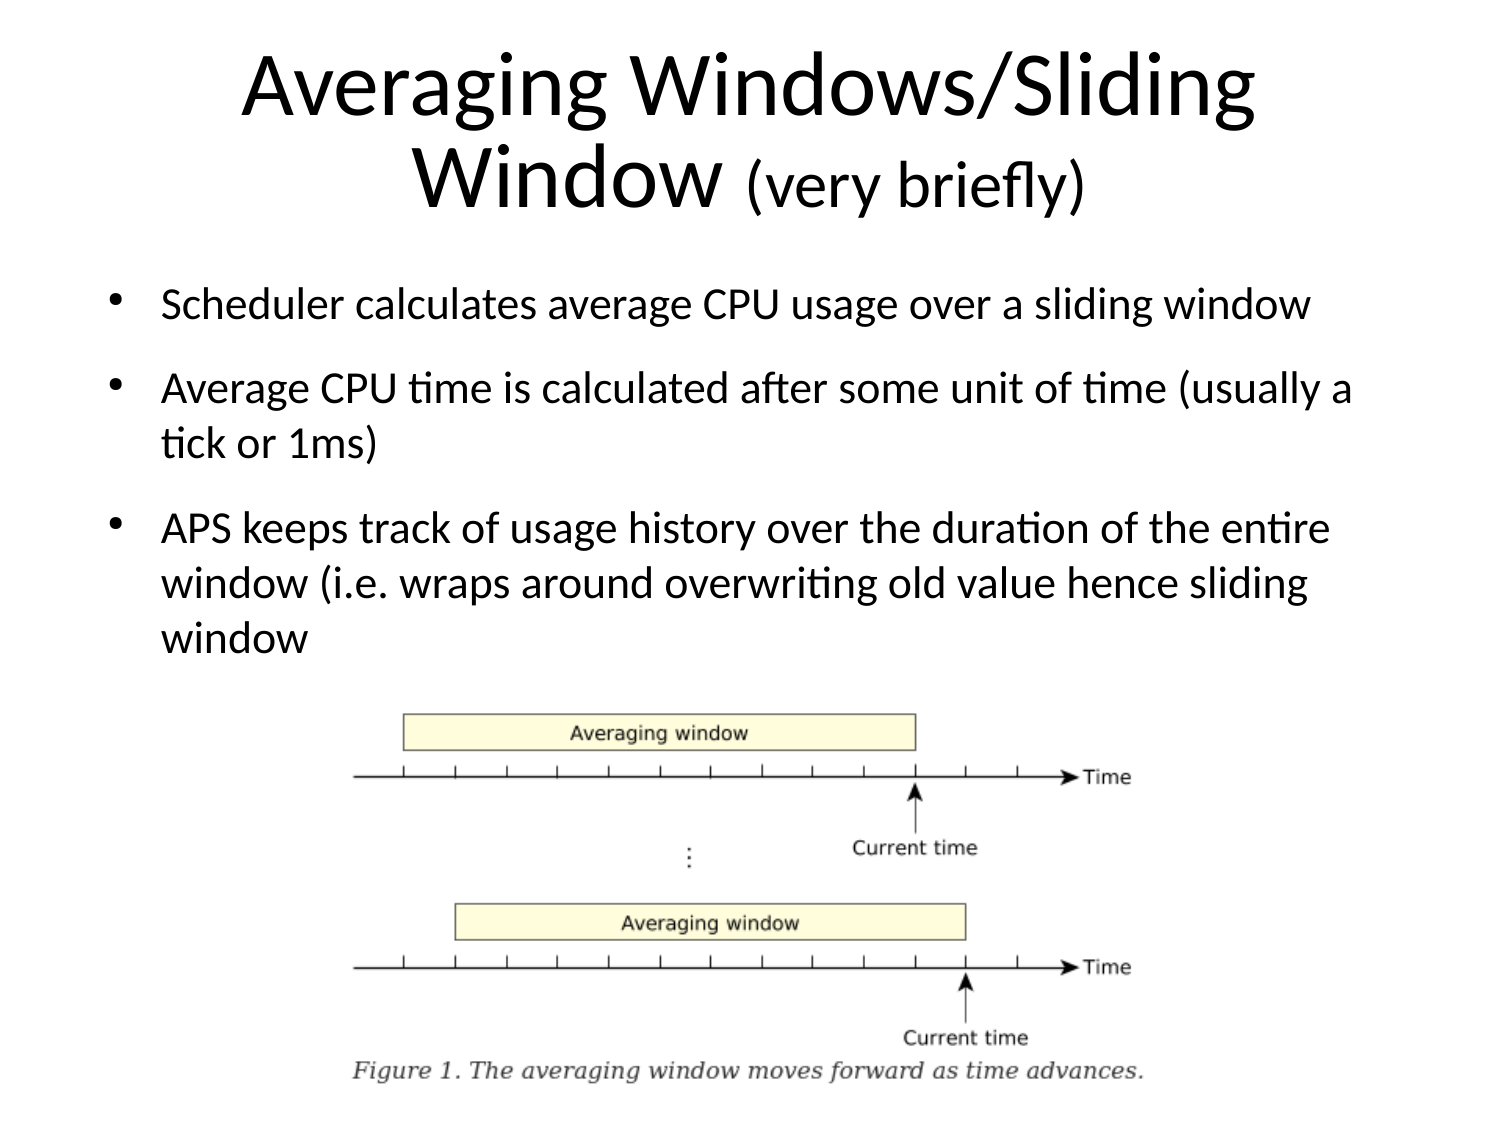

# Averaging Windows/Sliding Window (very briefly)
Scheduler calculates average CPU usage over a sliding window
Average CPU time is calculated after some unit of time (usually a tick or 1ms)
APS keeps track of usage history over the duration of the entire window (i.e. wraps around overwriting old value hence sliding window